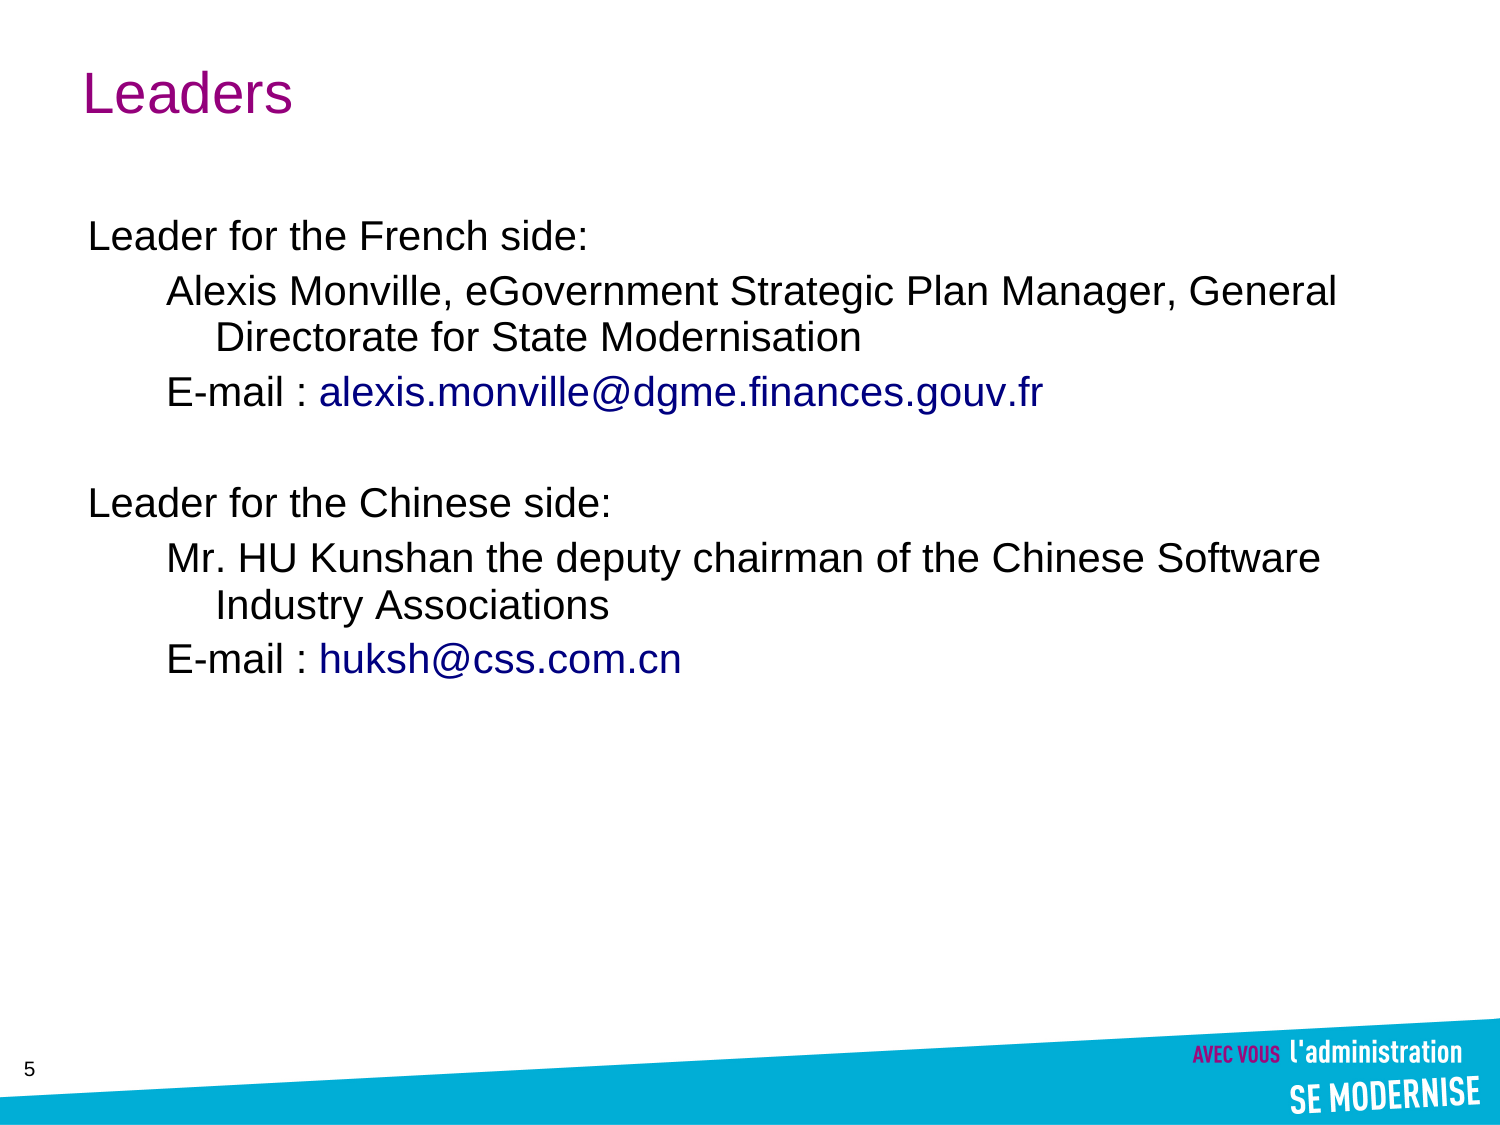

# Leaders
Leader for the French side:
Alexis Monville, eGovernment Strategic Plan Manager, General Directorate for State Modernisation
E-mail : alexis.monville@dgme.finances.gouv.fr
Leader for the Chinese side:
Mr. HU Kunshan the deputy chairman of the Chinese Software Industry Associations
E-mail : huksh@css.com.cn